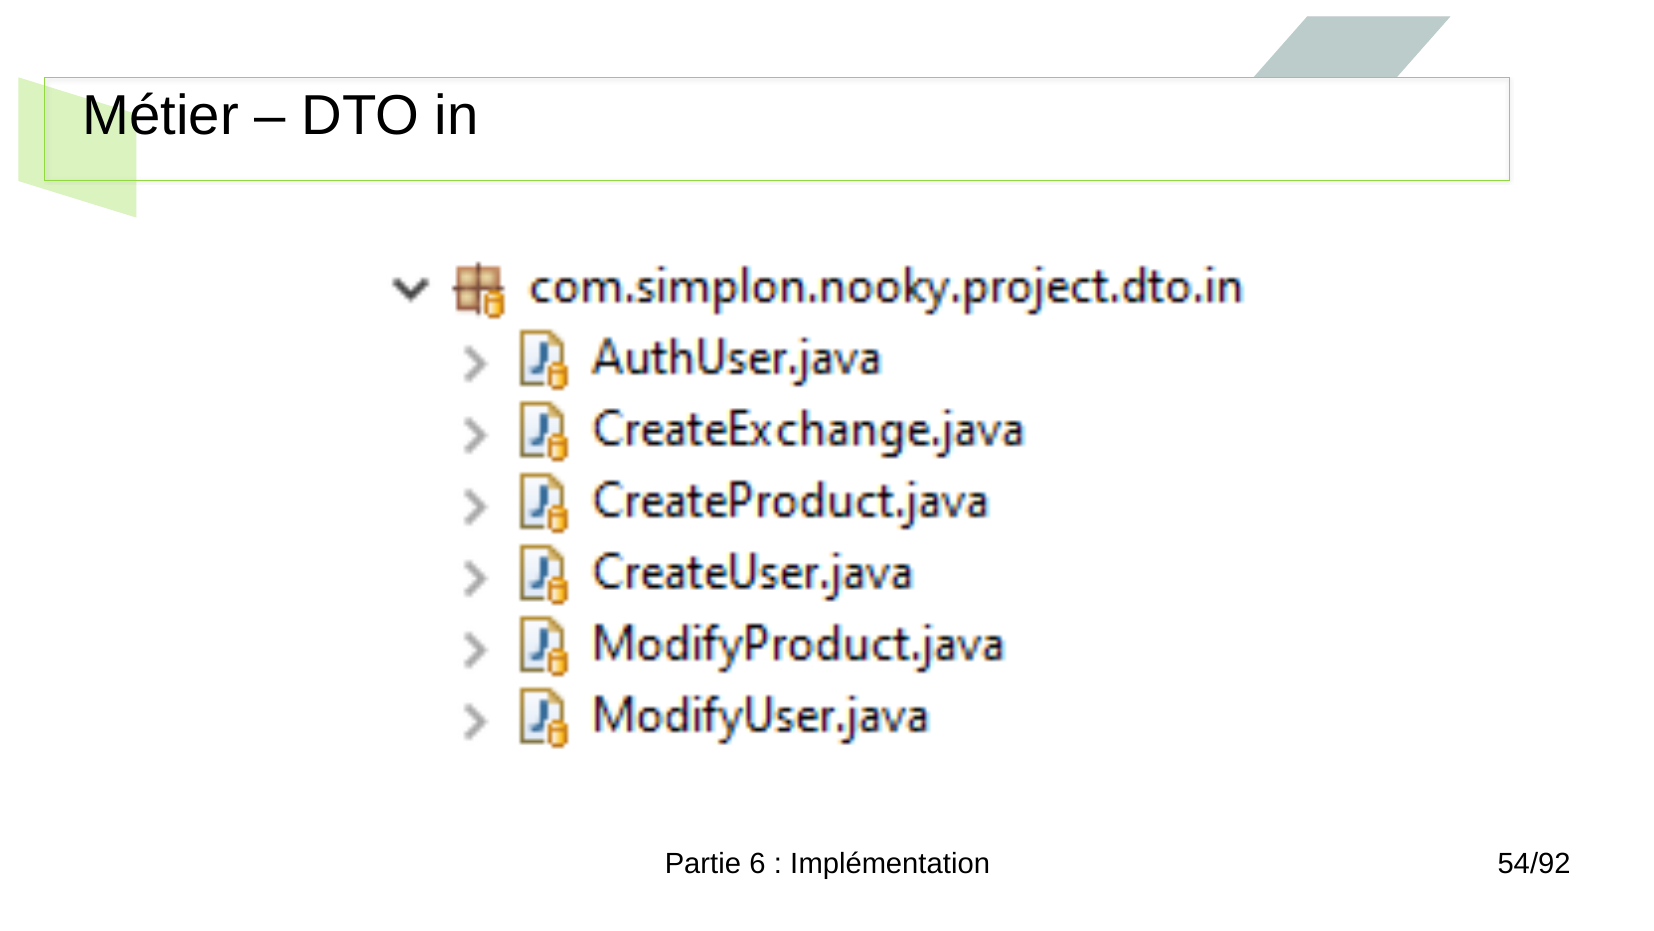

# Métier – DTO in
Partie 6 : Implémentation
54